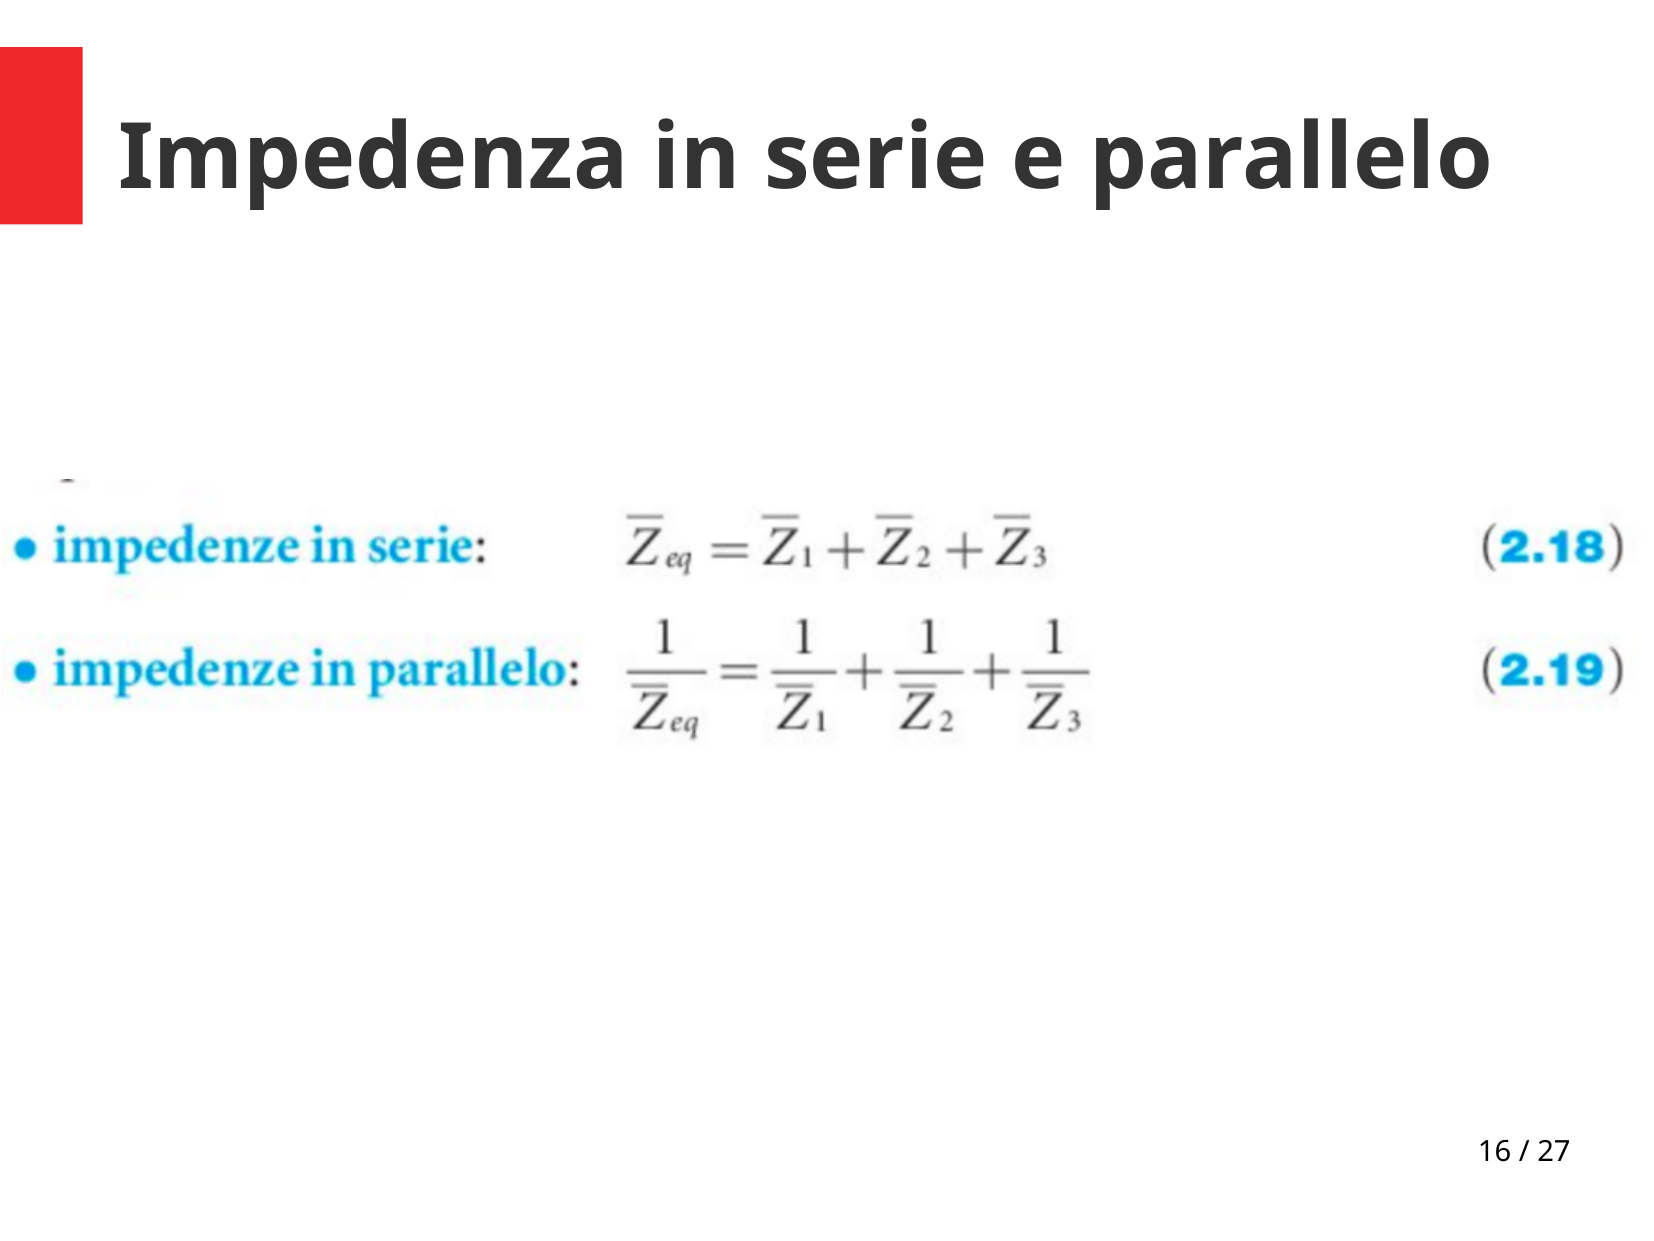

# Impedenza in serie e parallelo
16